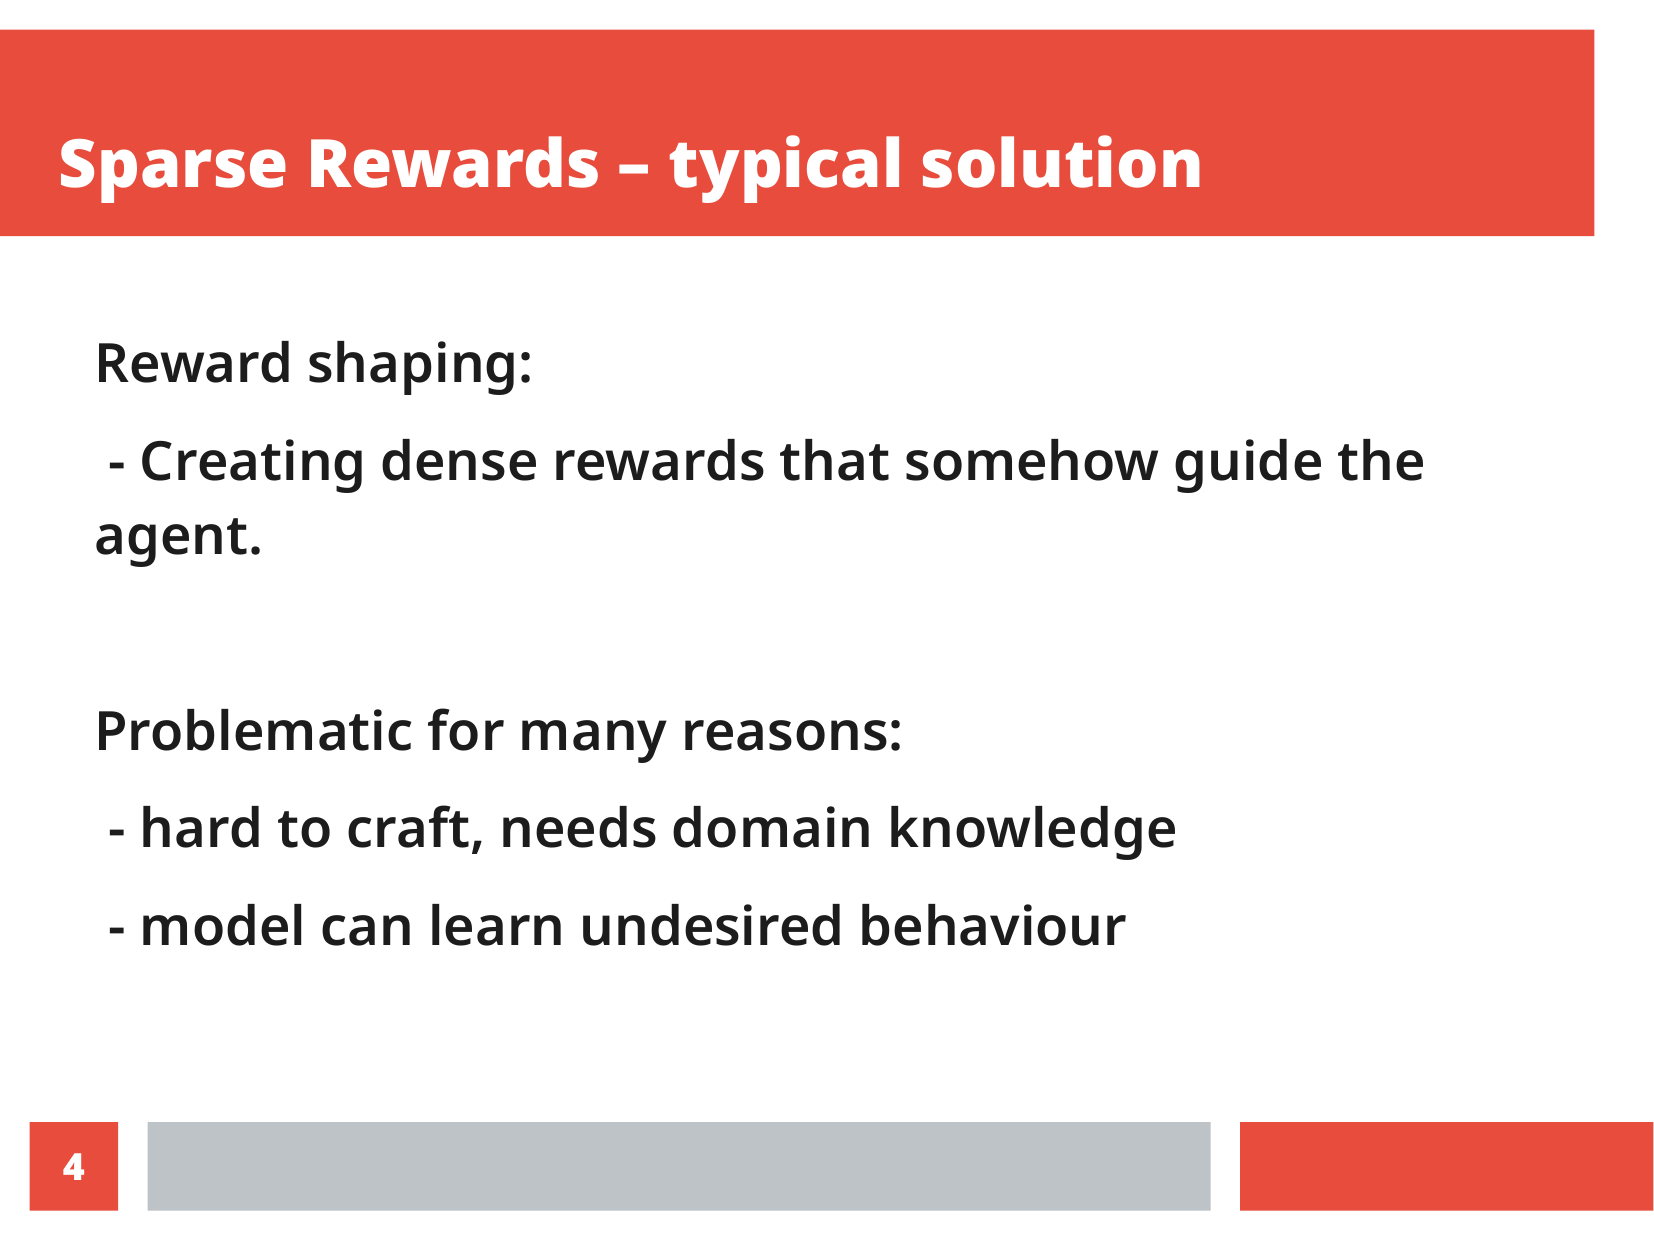

# Sparse Rewards – typical solution
Reward shaping:
 - Creating dense rewards that somehow guide the agent.
Problematic for many reasons:
 - hard to craft, needs domain knowledge
 - model can learn undesired behaviour
4